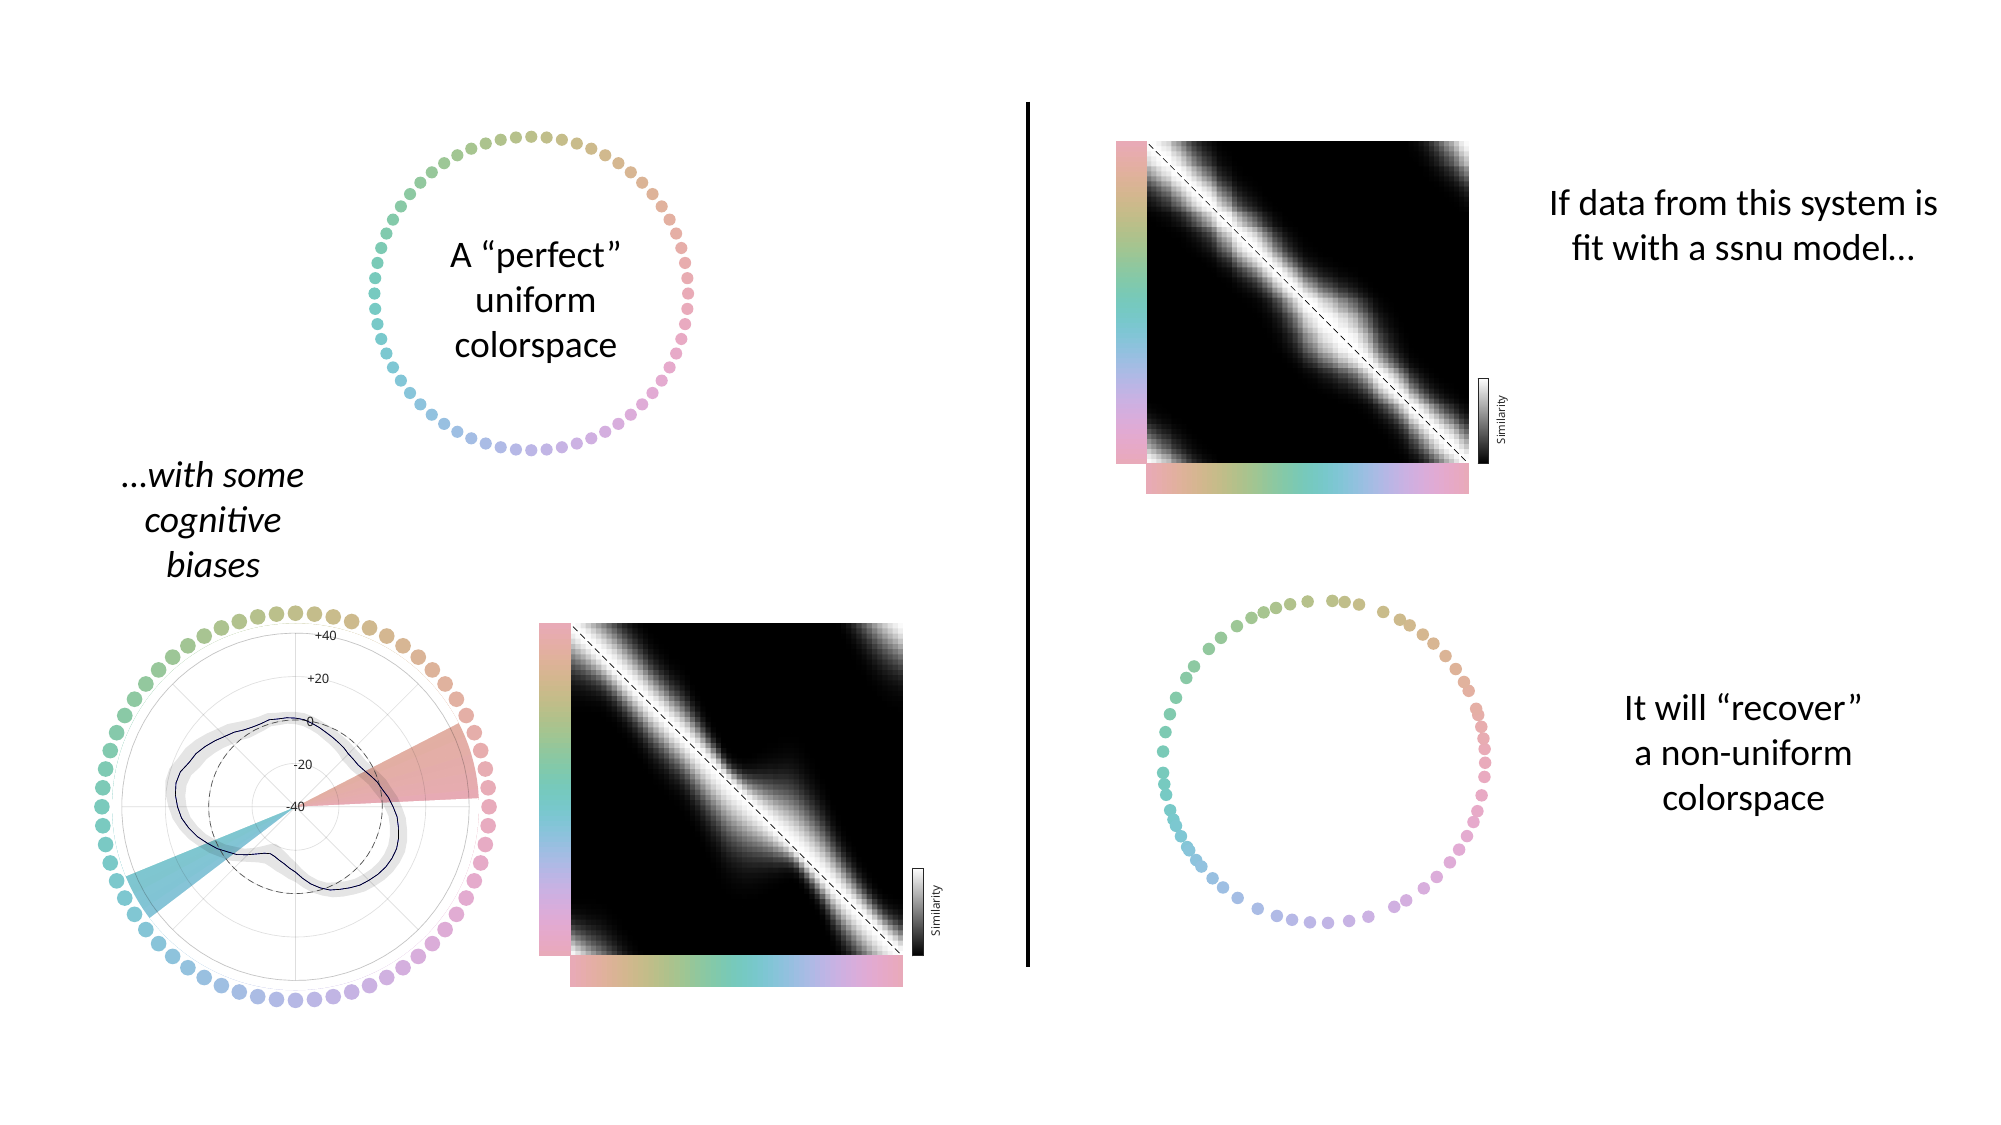

If data from this system is fit with a ssnu model…
A “perfect” uniform colorspace
…with some cognitive biases
It will “recover” a non-uniform colorspace